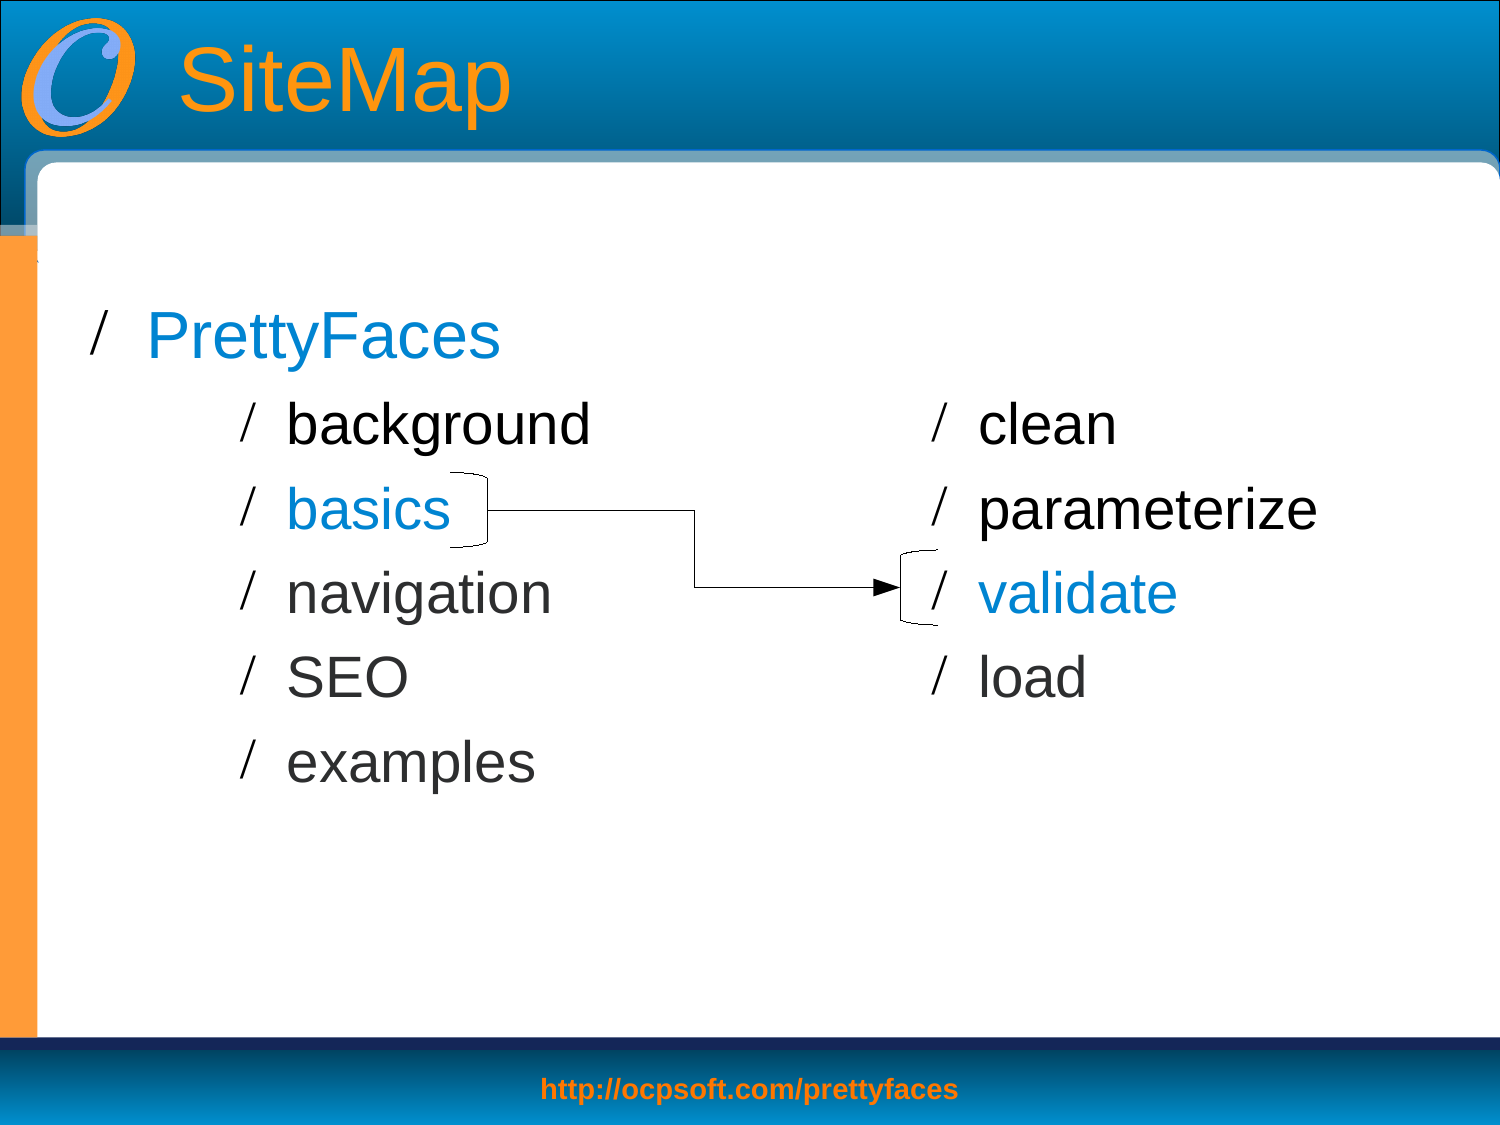

# SiteMap
PrettyFaces
background
basics
navigation
SEO
examples
clean
parameterize
validate
load